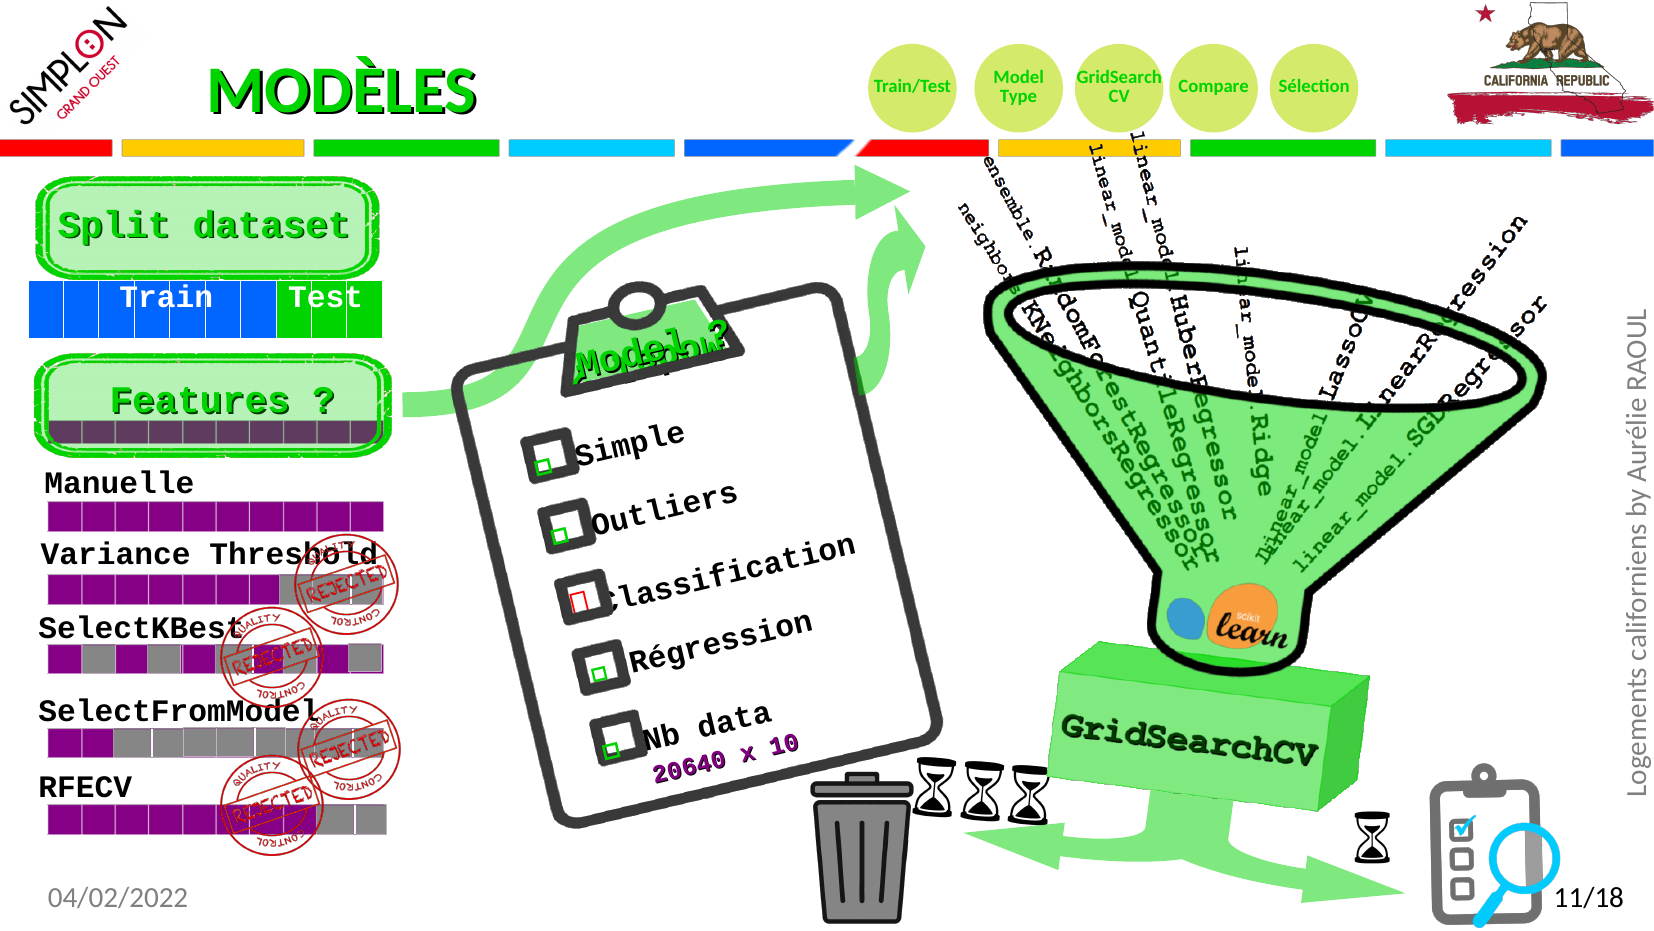

# MODÈLES
Train/Test
Model
Type
GridSearch
CV
Compare
Sélection
Split dataset
Model ?
 Simple
 Outliers
 Classification
 Régression
 Nb data
 20640 x 10
 Train Test
| | | | | | | | | | |
| --- | --- | --- | --- | --- | --- | --- | --- | --- | --- |
Model ?
Features ?
Manuelle
Variance Threshold
SelectKBest
SelectFromModel
RFECV
11